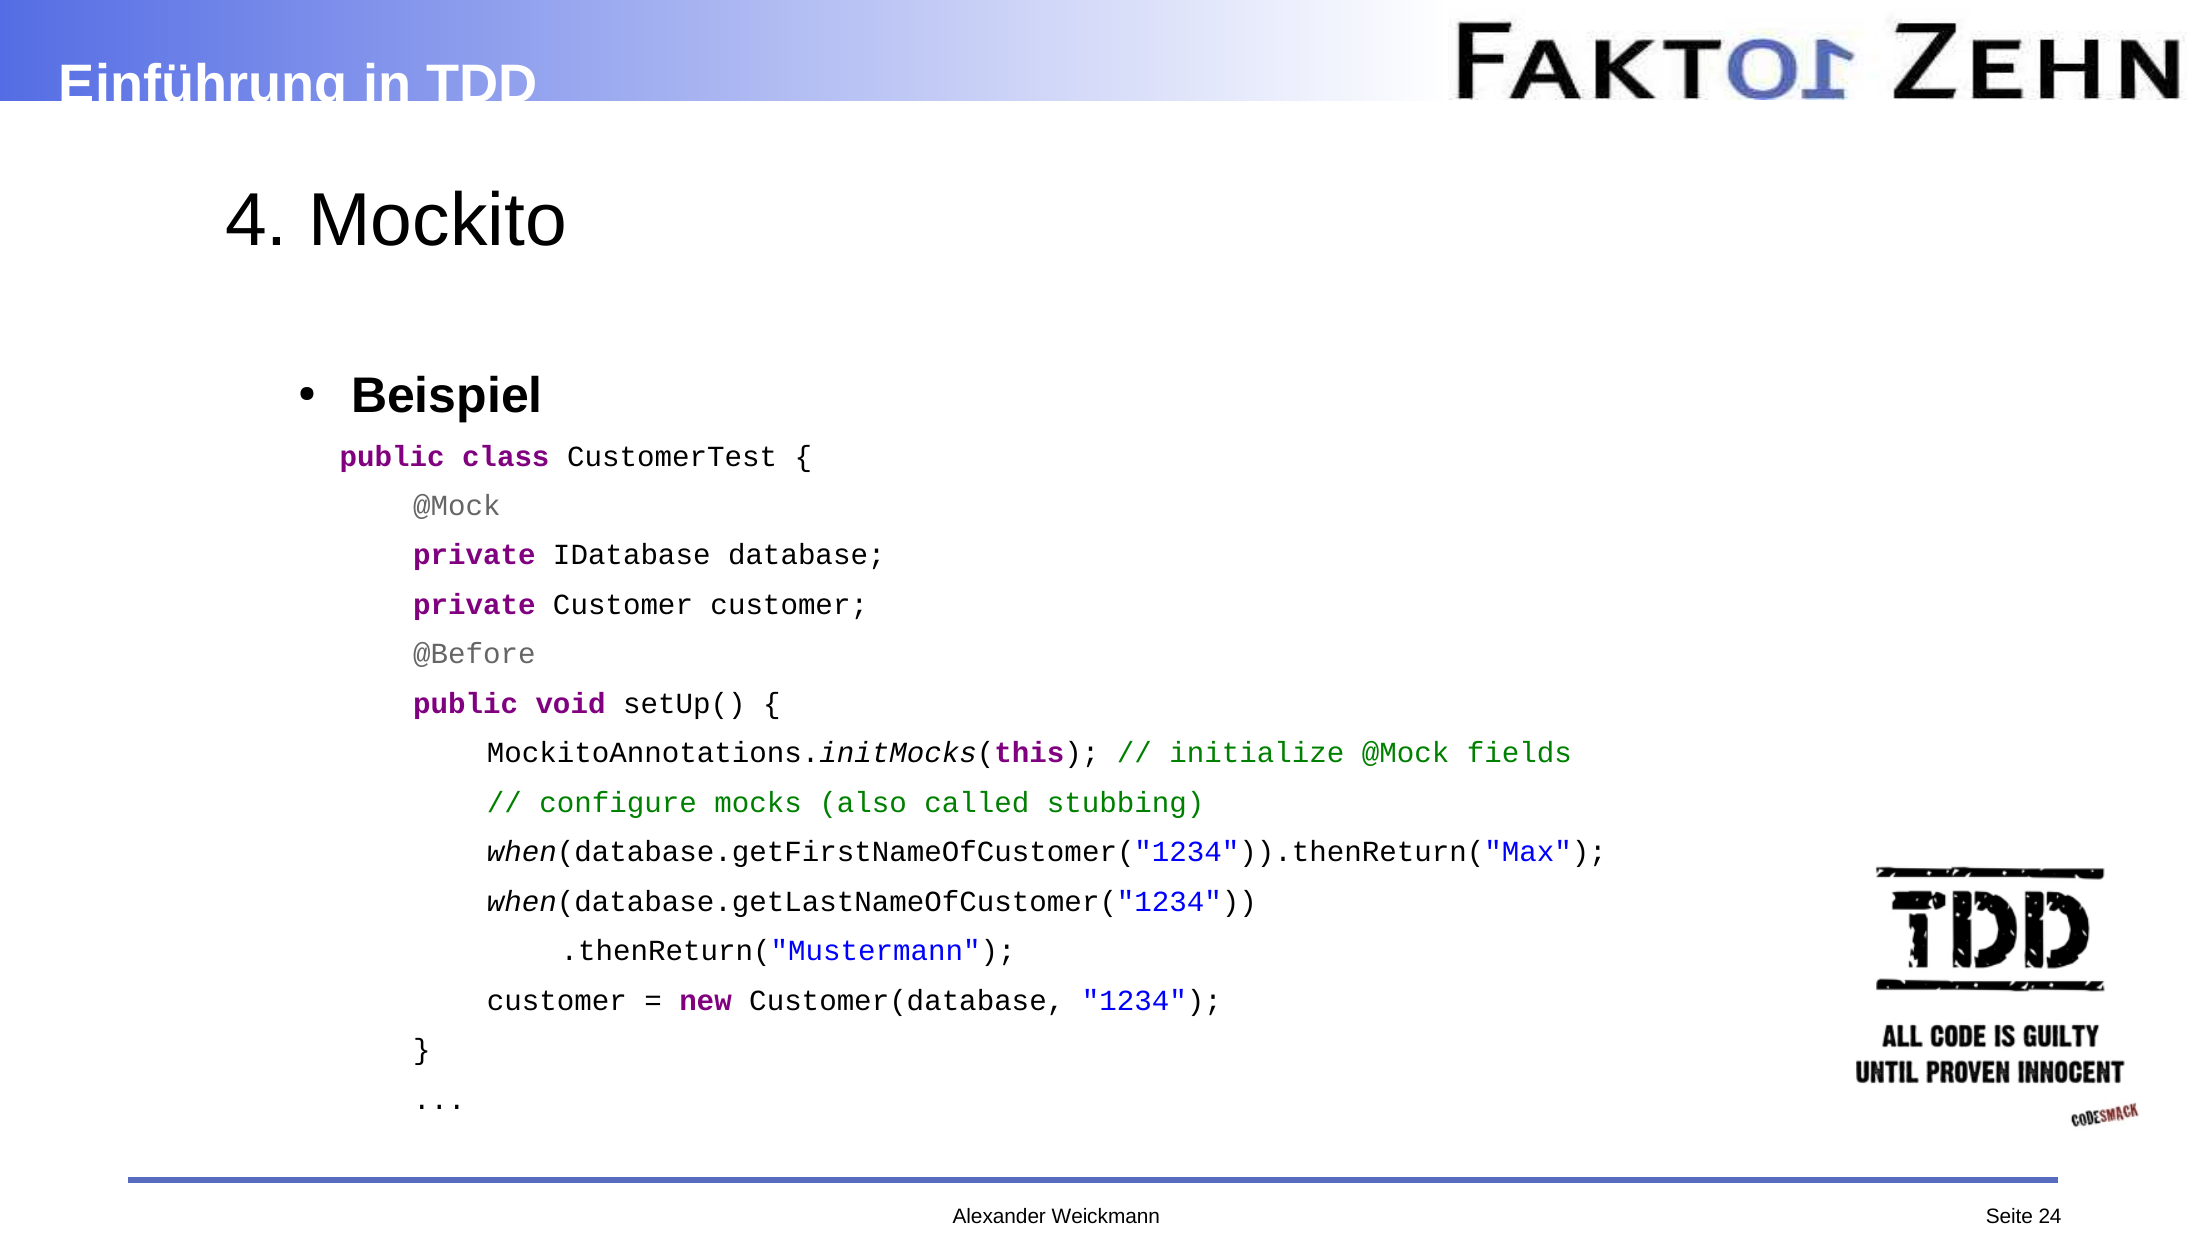

# 4. Mockito
Beispiel
public class CustomerTest {
	@Mock
	private IDatabase database;
	private Customer customer;
	@Before
	public void setUp() {
		MockitoAnnotations.initMocks(this); // initialize @Mock fields
		// configure mocks (also called stubbing)
		when(database.getFirstNameOfCustomer("1234")).thenReturn("Max");
		when(database.getLastNameOfCustomer("1234"))
			.thenReturn("Mustermann");
		customer = new Customer(database, "1234");
	}
	...